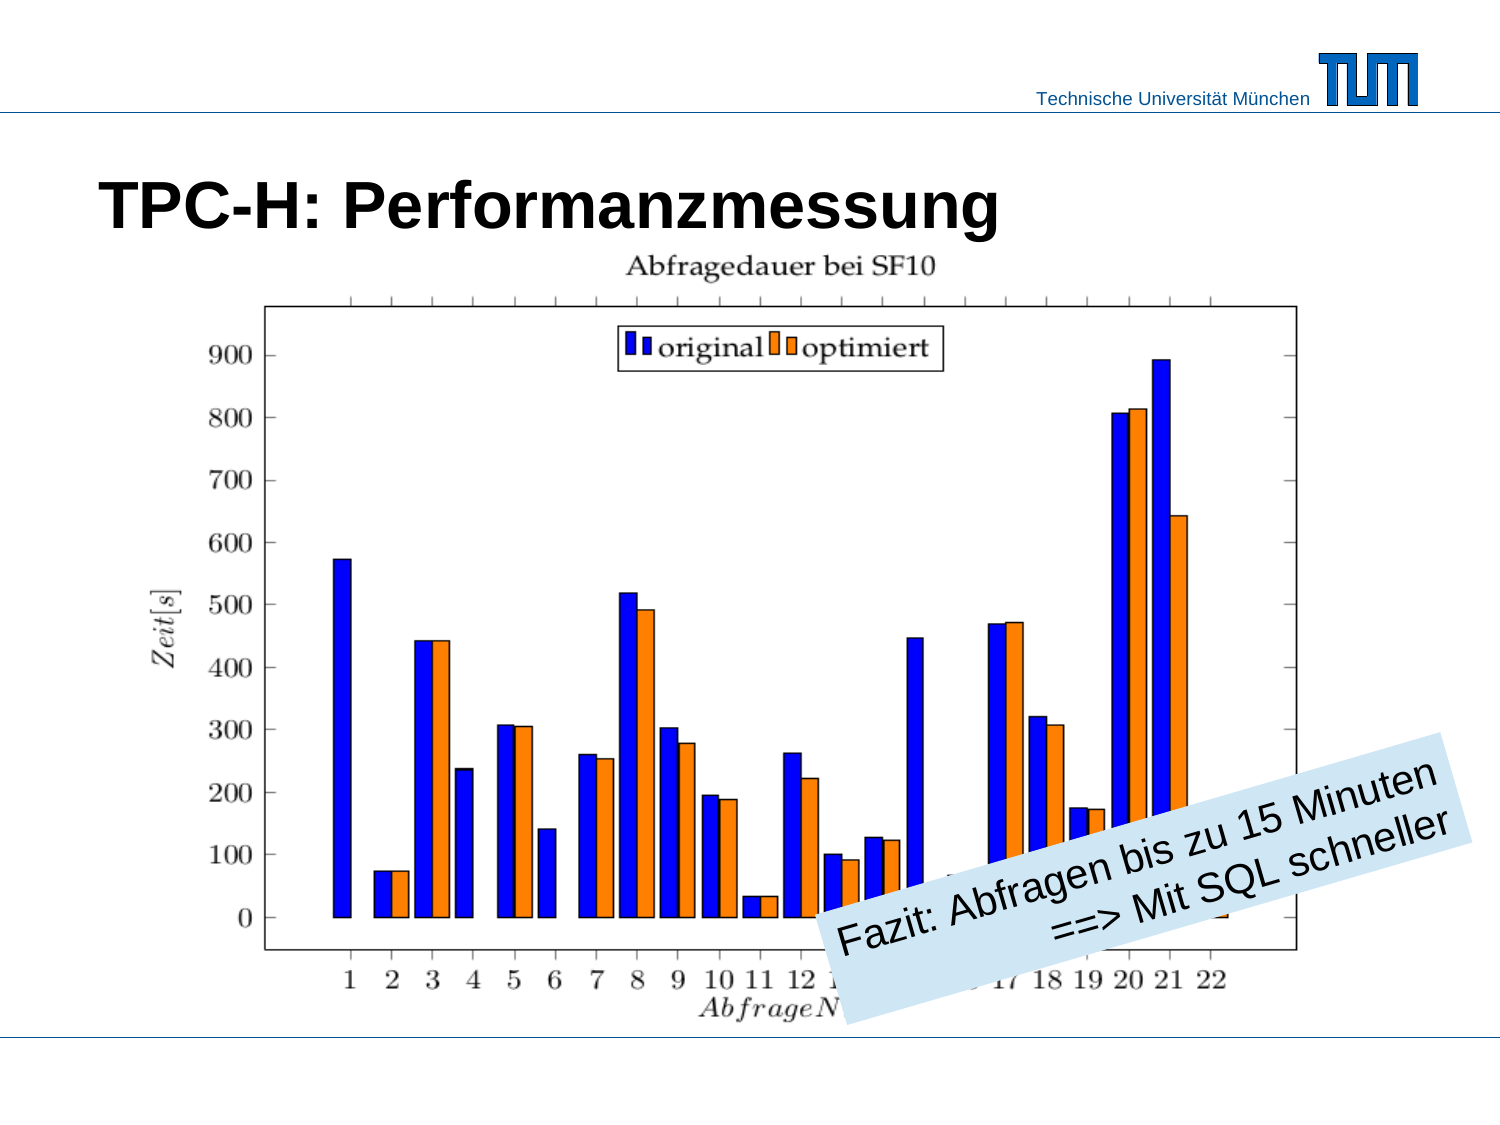

# TPC-H: Performanzmessung
Fazit: Abfragen bis zu 15 Minuten
==> Mit SQL schneller